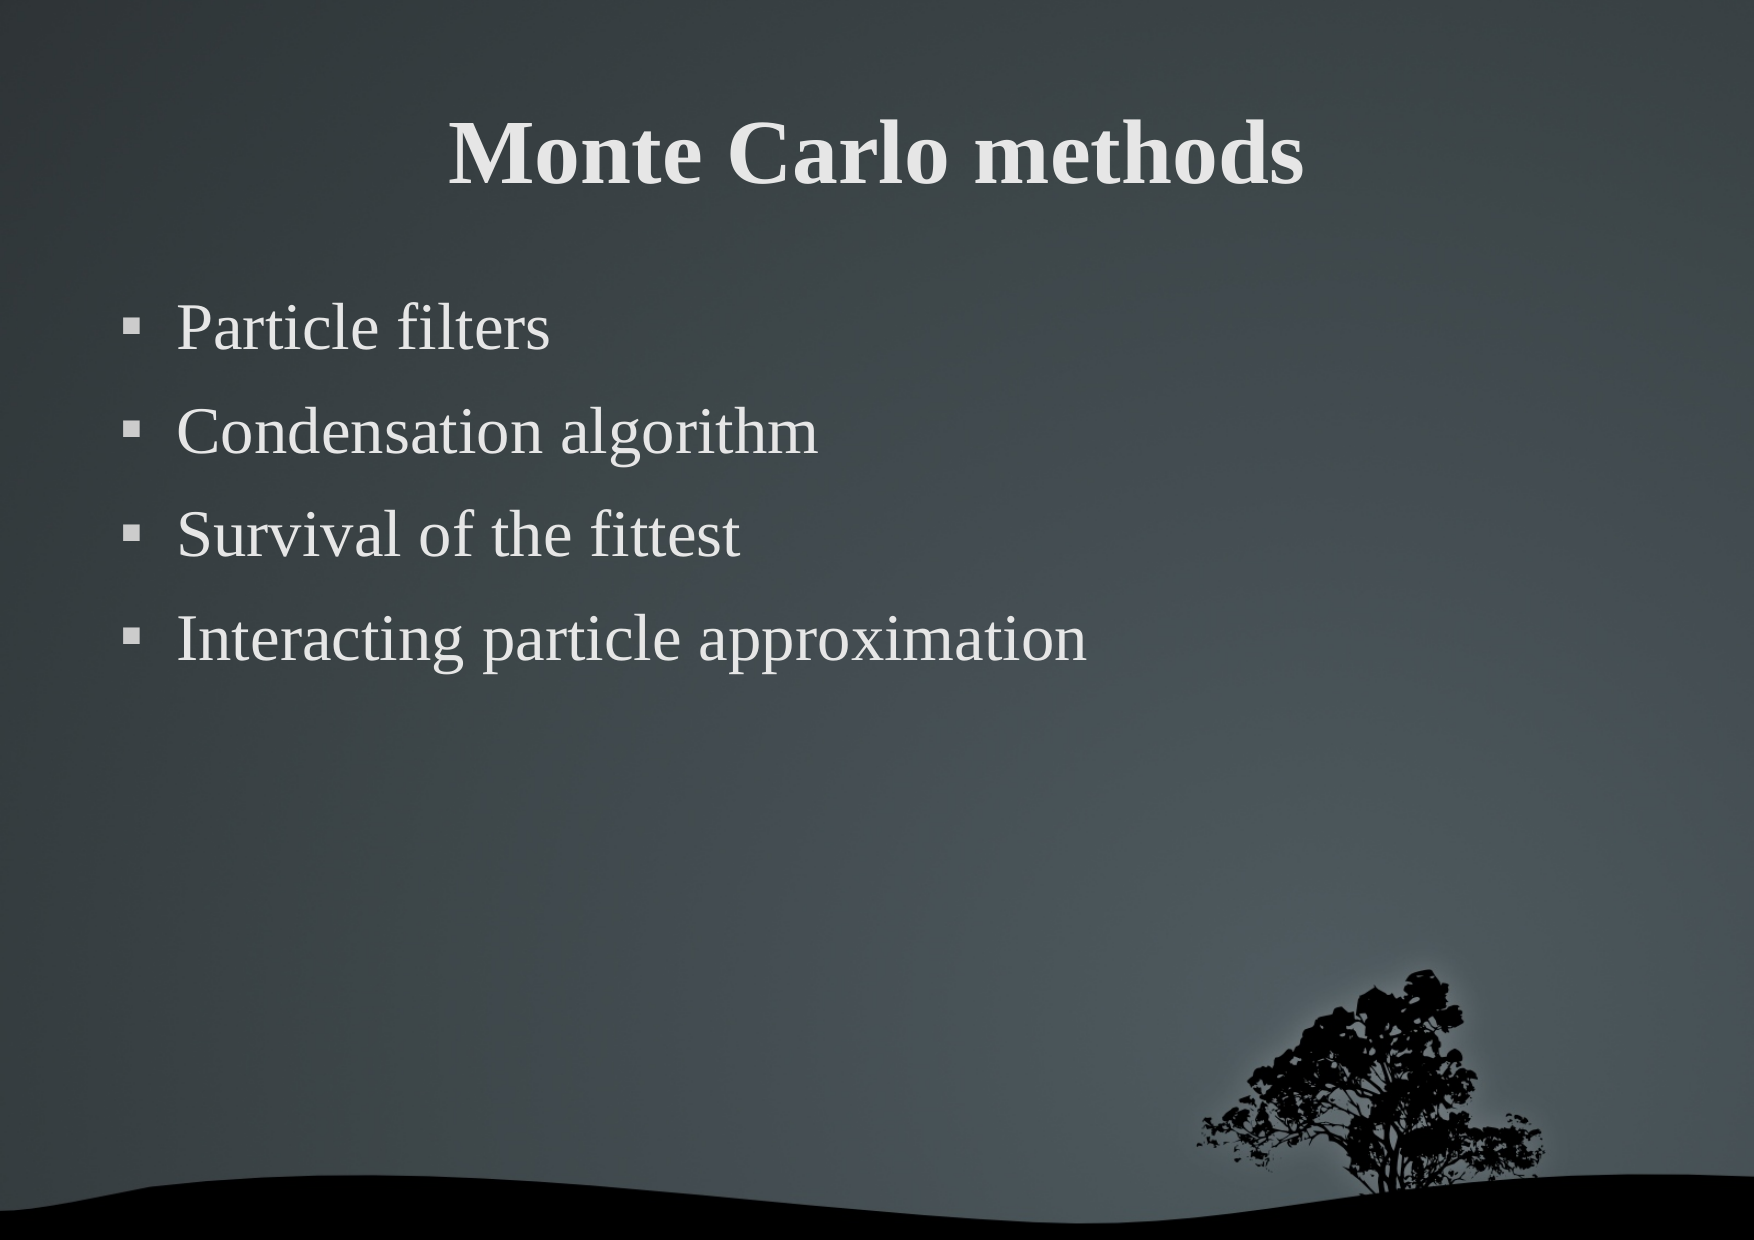

# Monte Carlo methods
Particle filters
Condensation algorithm
Survival of the fittest
Interacting particle approximation